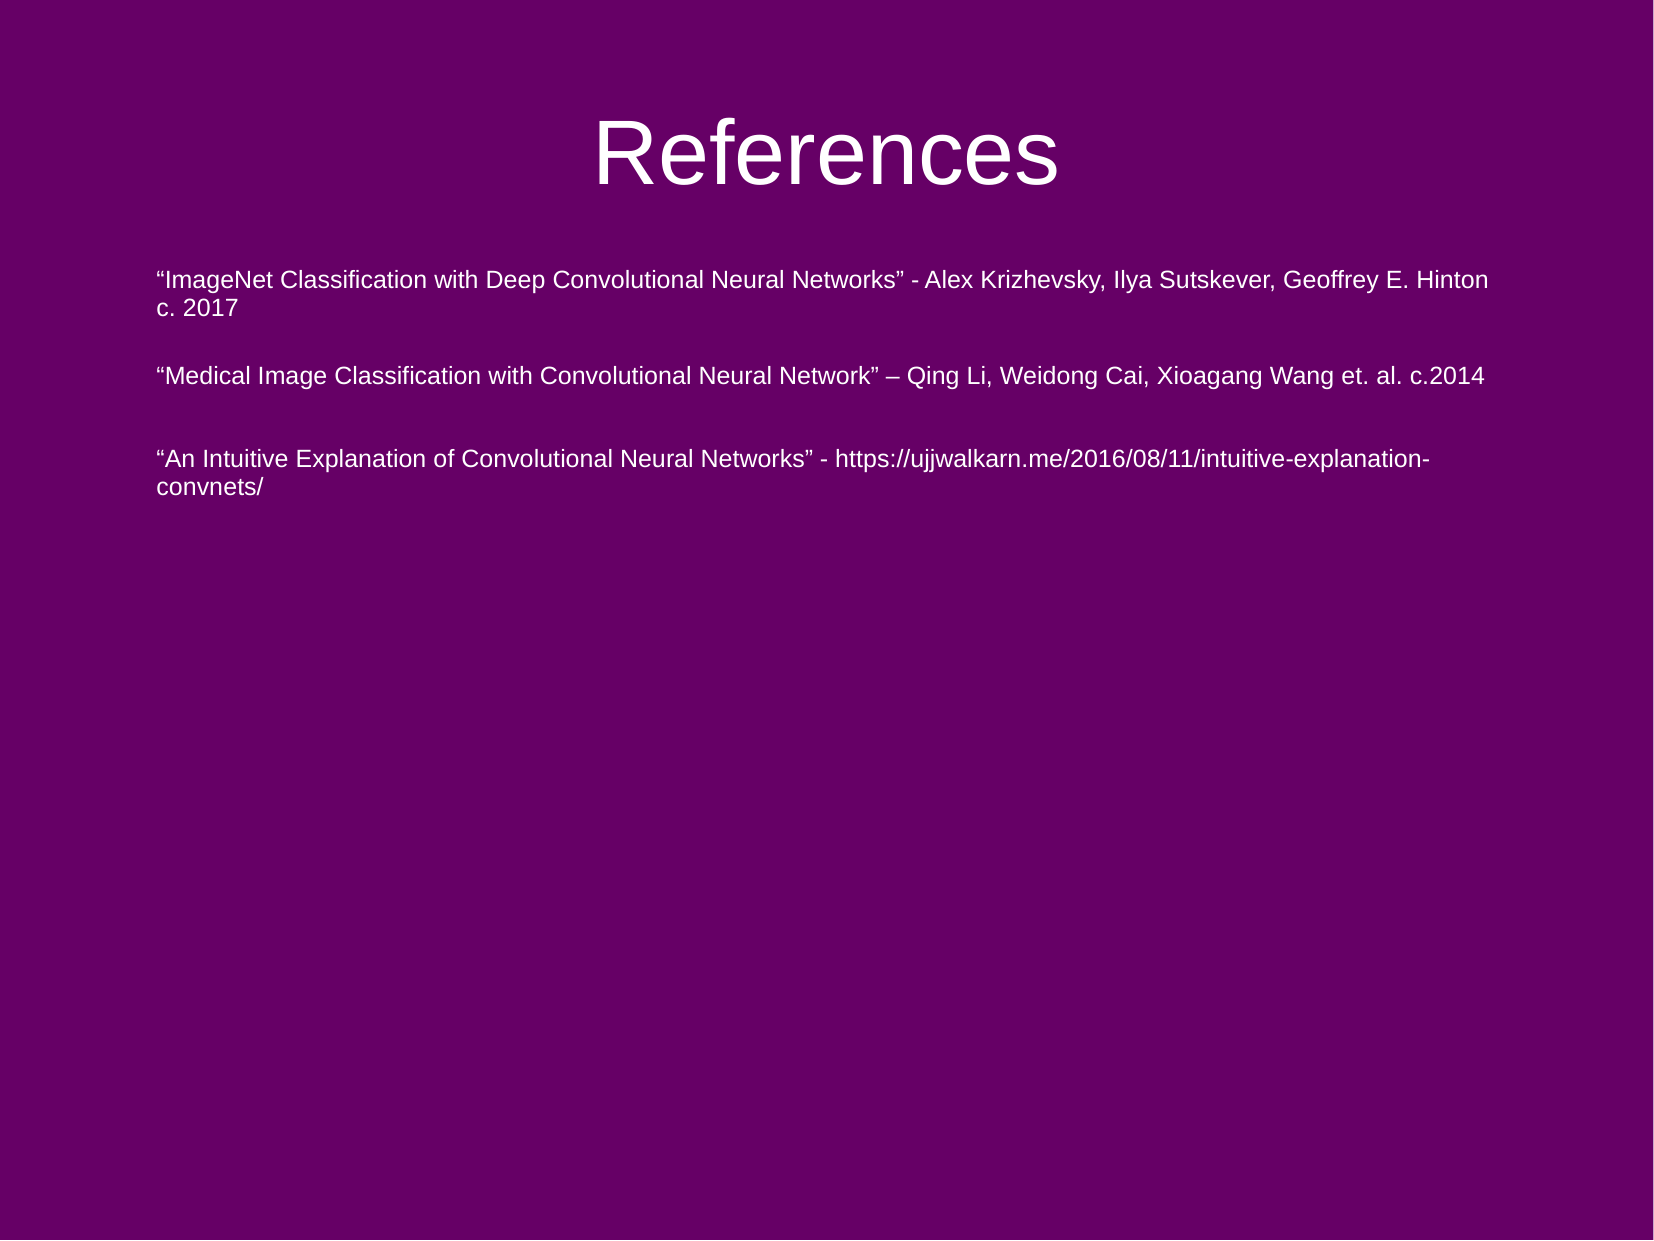

# References
“ImageNet Classification with Deep Convolutional Neural Networks” - Alex Krizhevsky, Ilya Sutskever, Geoffrey E. Hinton c. 2017
“Medical Image Classification with Convolutional Neural Network” – Qing Li, Weidong Cai, Xioagang Wang et. al. c.2014
“An Intuitive Explanation of Convolutional Neural Networks” - https://ujjwalkarn.me/2016/08/11/intuitive-explanation-convnets/